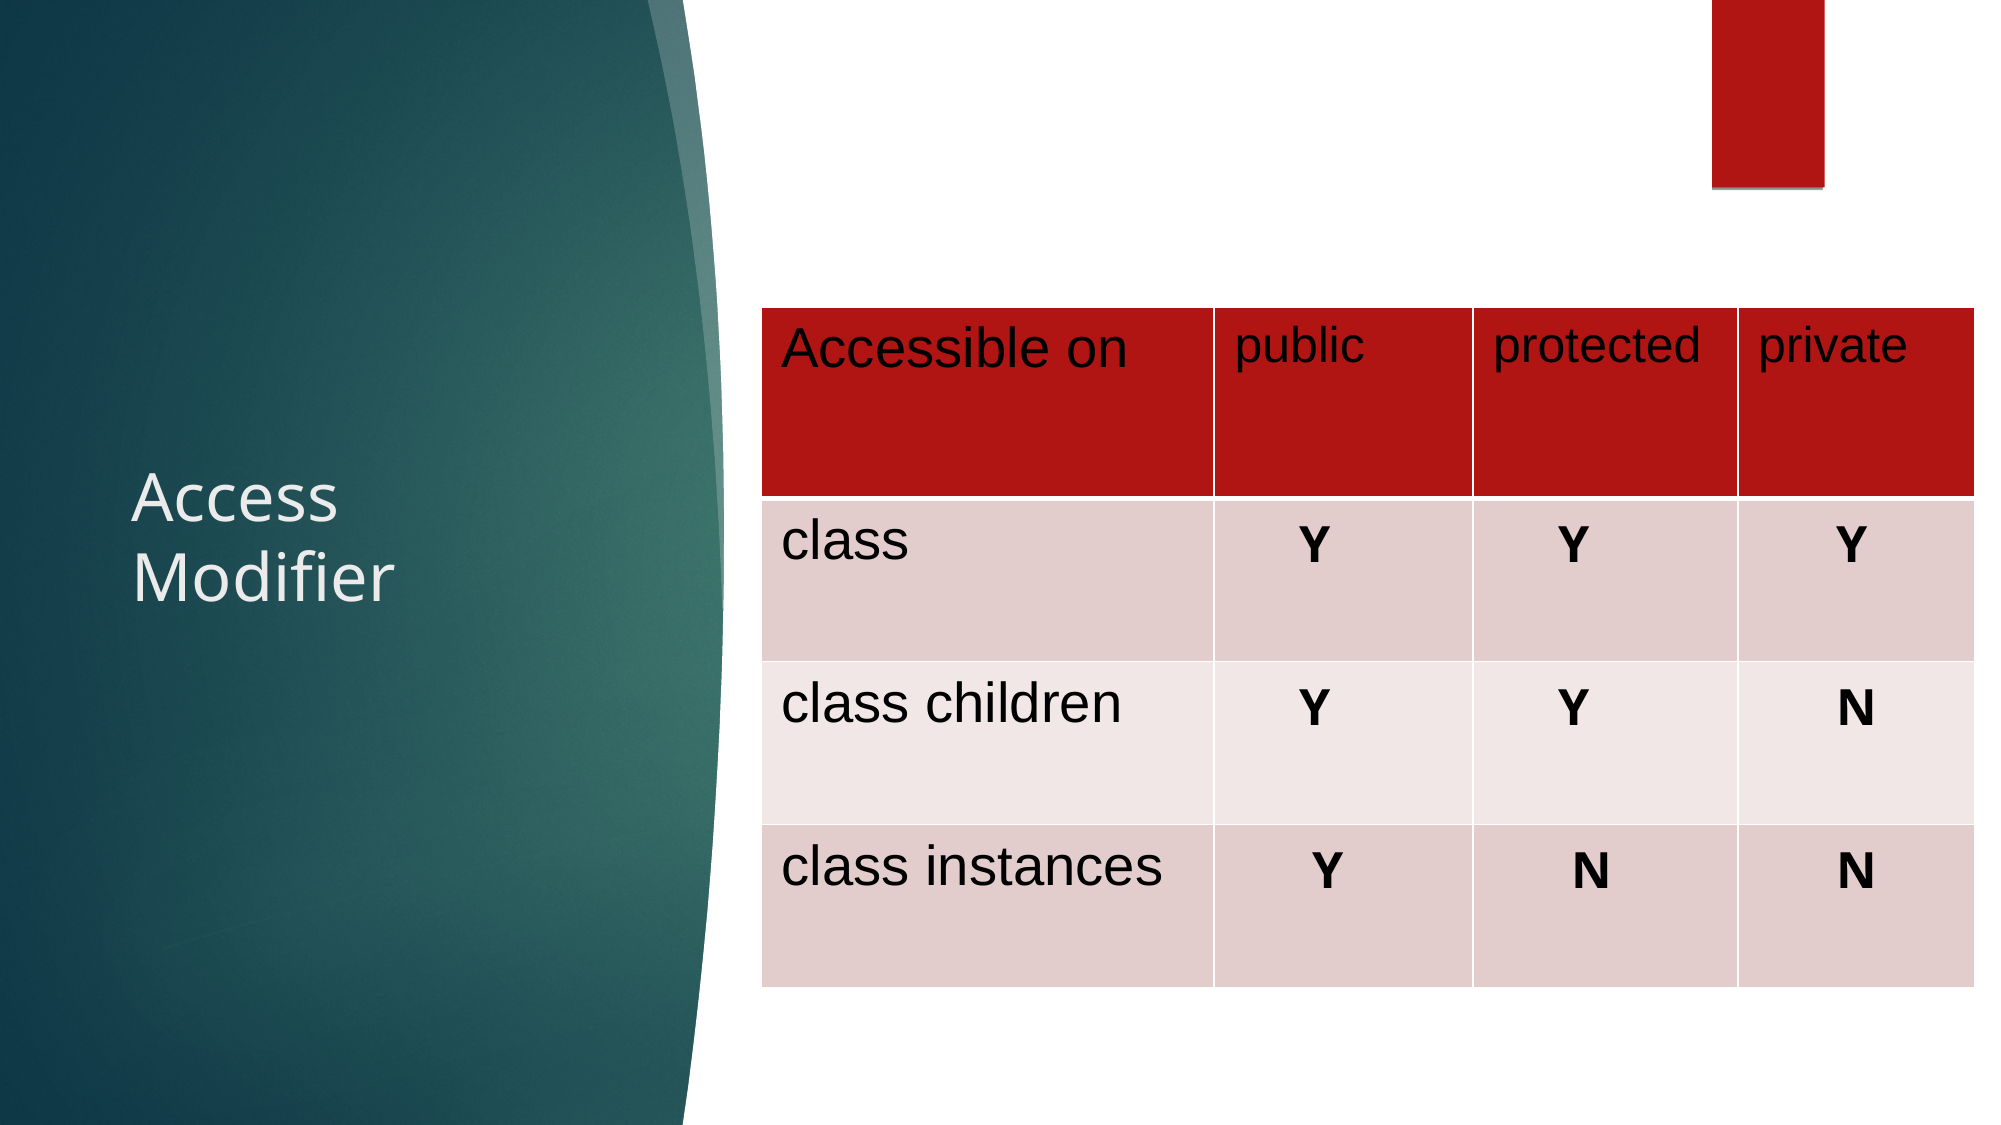

| Accessible on | public | protected | private |
| --- | --- | --- | --- |
| class | Y | Y | Y |
| class children | Y | Y | N |
| class instances | Y | N | N |
# Access Modifier